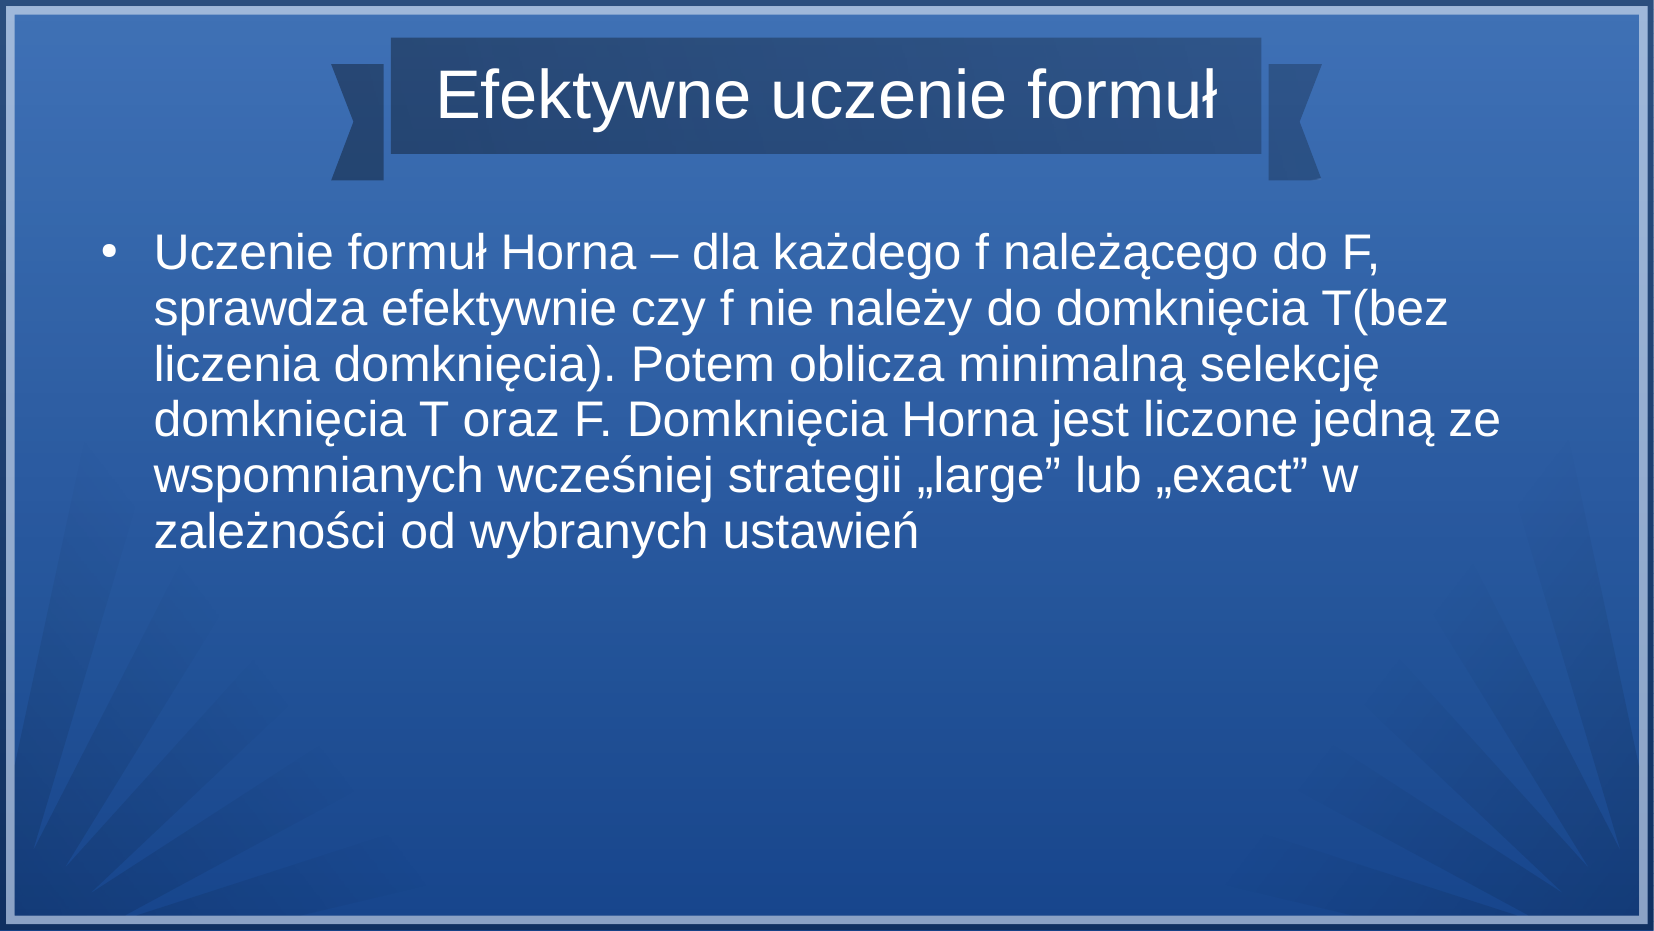

# Efektywne uczenie formuł
Uczenie formuł Horna – dla każdego f należącego do F, sprawdza efektywnie czy f nie należy do domknięcia T(bez liczenia domknięcia). Potem oblicza minimalną selekcję domknięcia T oraz F. Domknięcia Horna jest liczone jedną ze wspomnianych wcześniej strategii „large” lub „exact” w zależności od wybranych ustawień